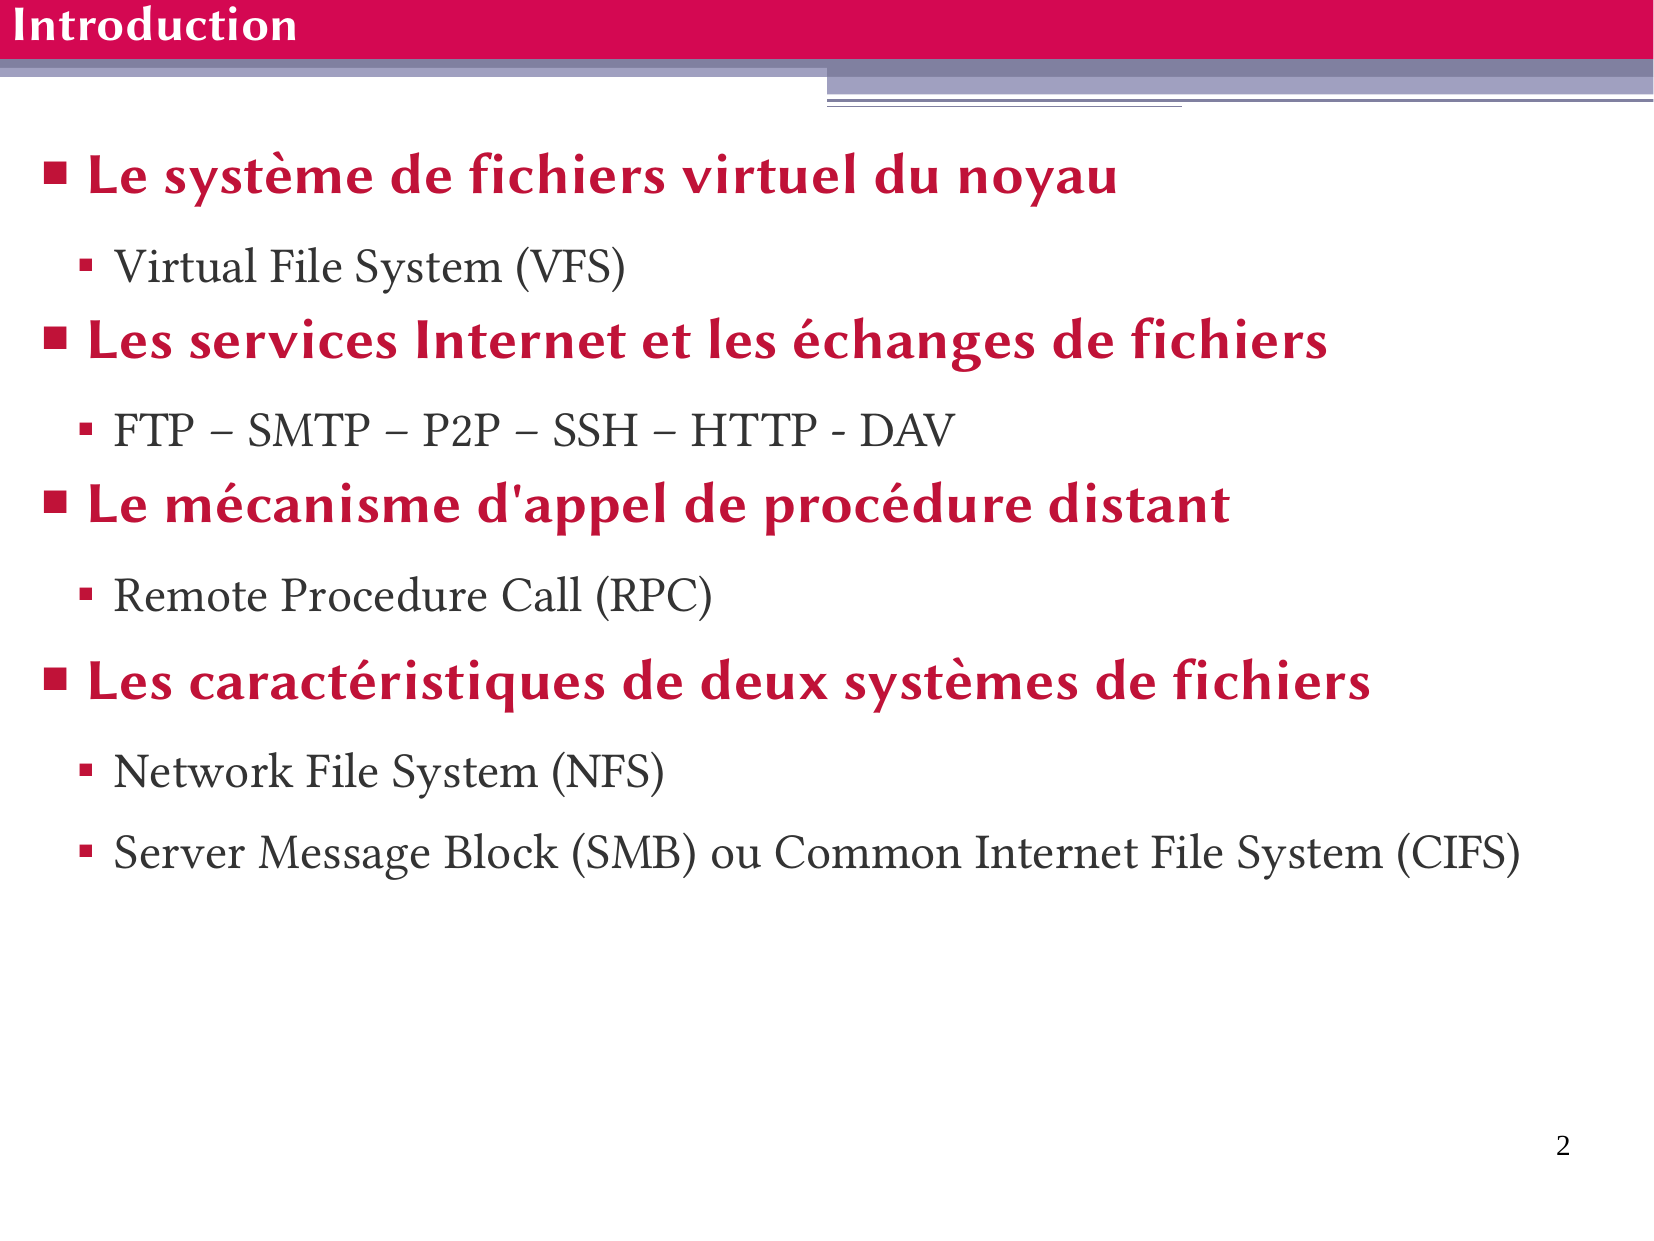

# Introduction
Le système de fichiers virtuel du noyau
Virtual File System (VFS)
Les services Internet et les échanges de fichiers
FTP – SMTP – P2P – SSH – HTTP - DAV
Le mécanisme d'appel de procédure distant
Remote Procedure Call (RPC)
Les caractéristiques de deux systèmes de fichiers
Network File System (NFS)
Server Message Block (SMB) ou Common Internet File System (CIFS)
2